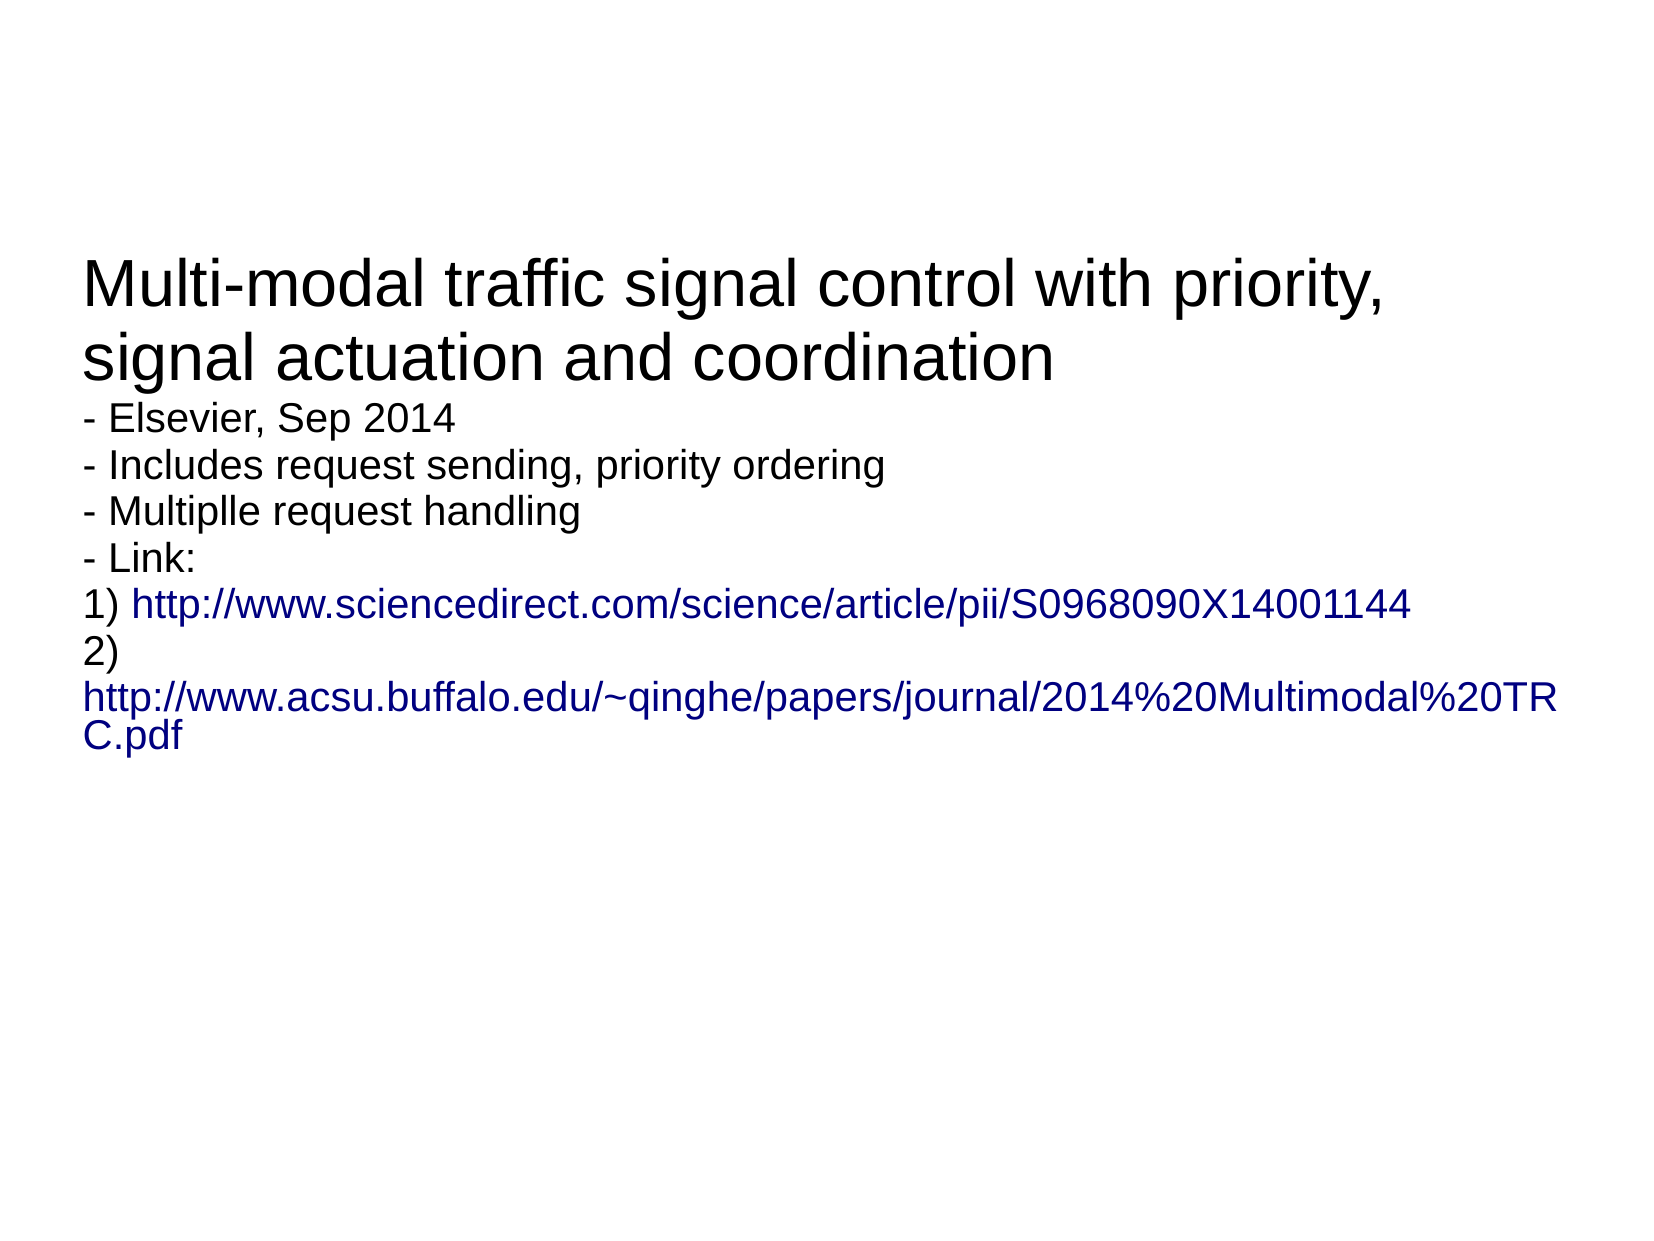

# Multi-modal traffic signal control with priority, signal actuation and coordination
- Elsevier, Sep 2014
- Includes request sending, priority ordering
- Multiplle request handling
- Link:
1) http://www.sciencedirect.com/science/article/pii/S0968090X14001144
2) http://www.acsu.buffalo.edu/~qinghe/papers/journal/2014%20Multimodal%20TRC.pdf